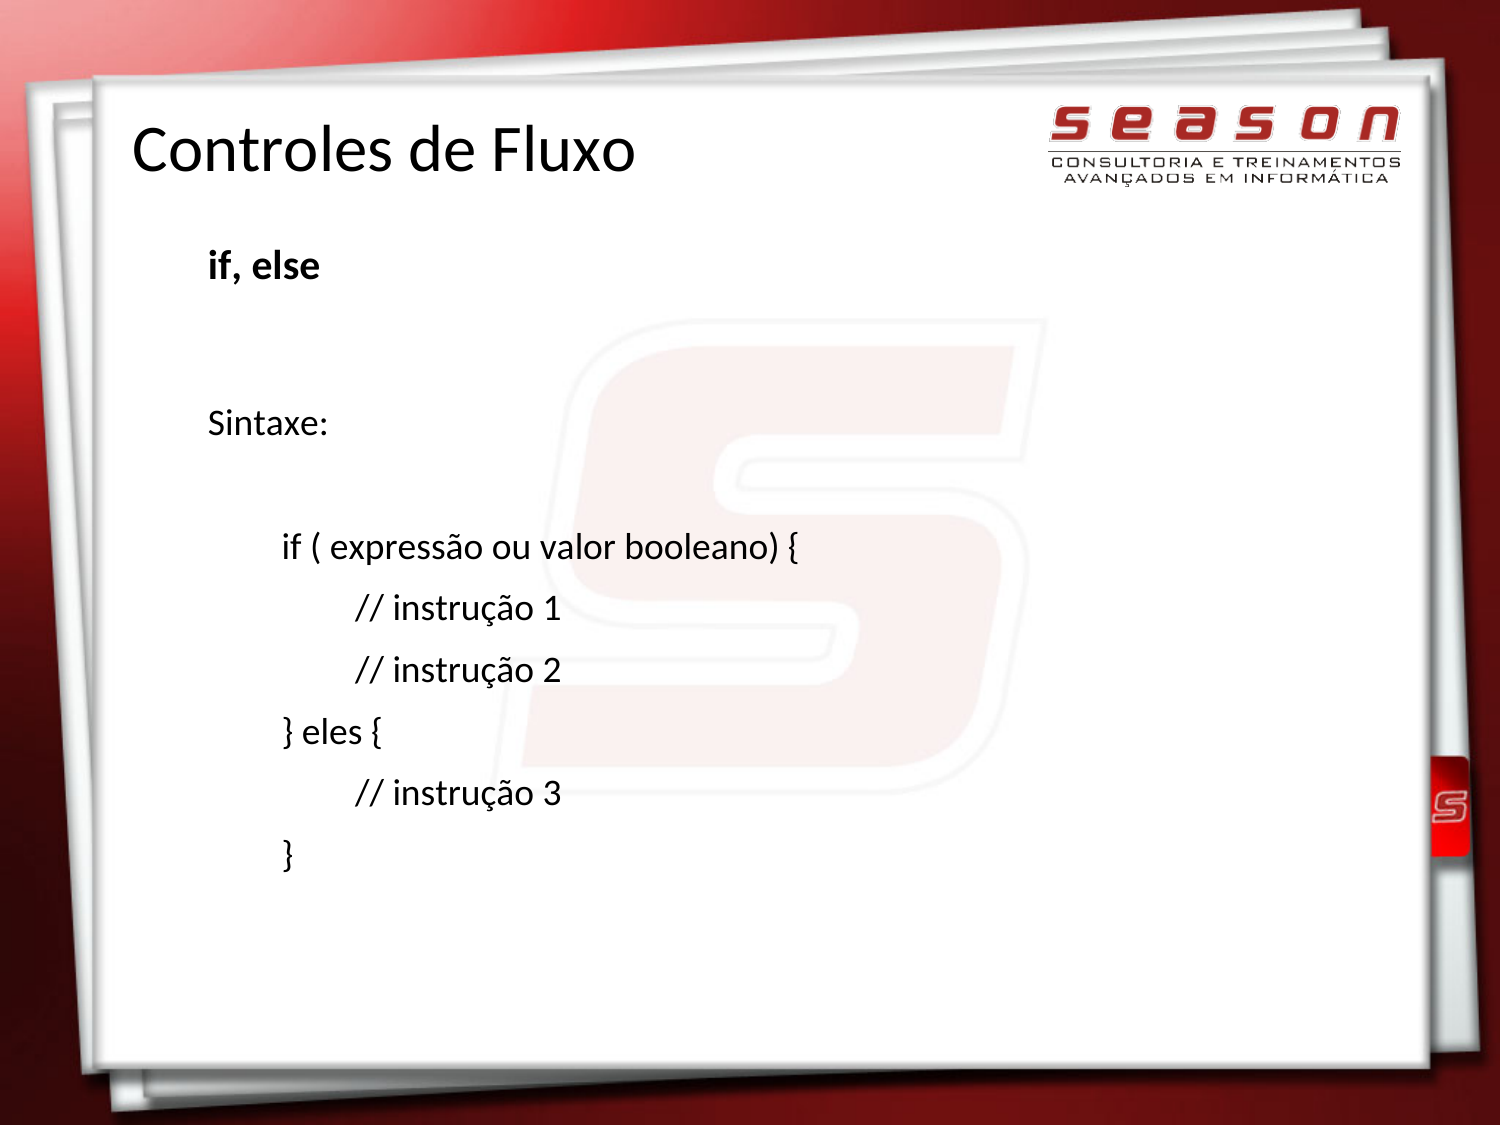

# Controles de Fluxo
if, else
Sintaxe:
	if ( expressão ou valor booleano) {
		// instrução 1
		// instrução 2
	} eles {
		// instrução 3
	}